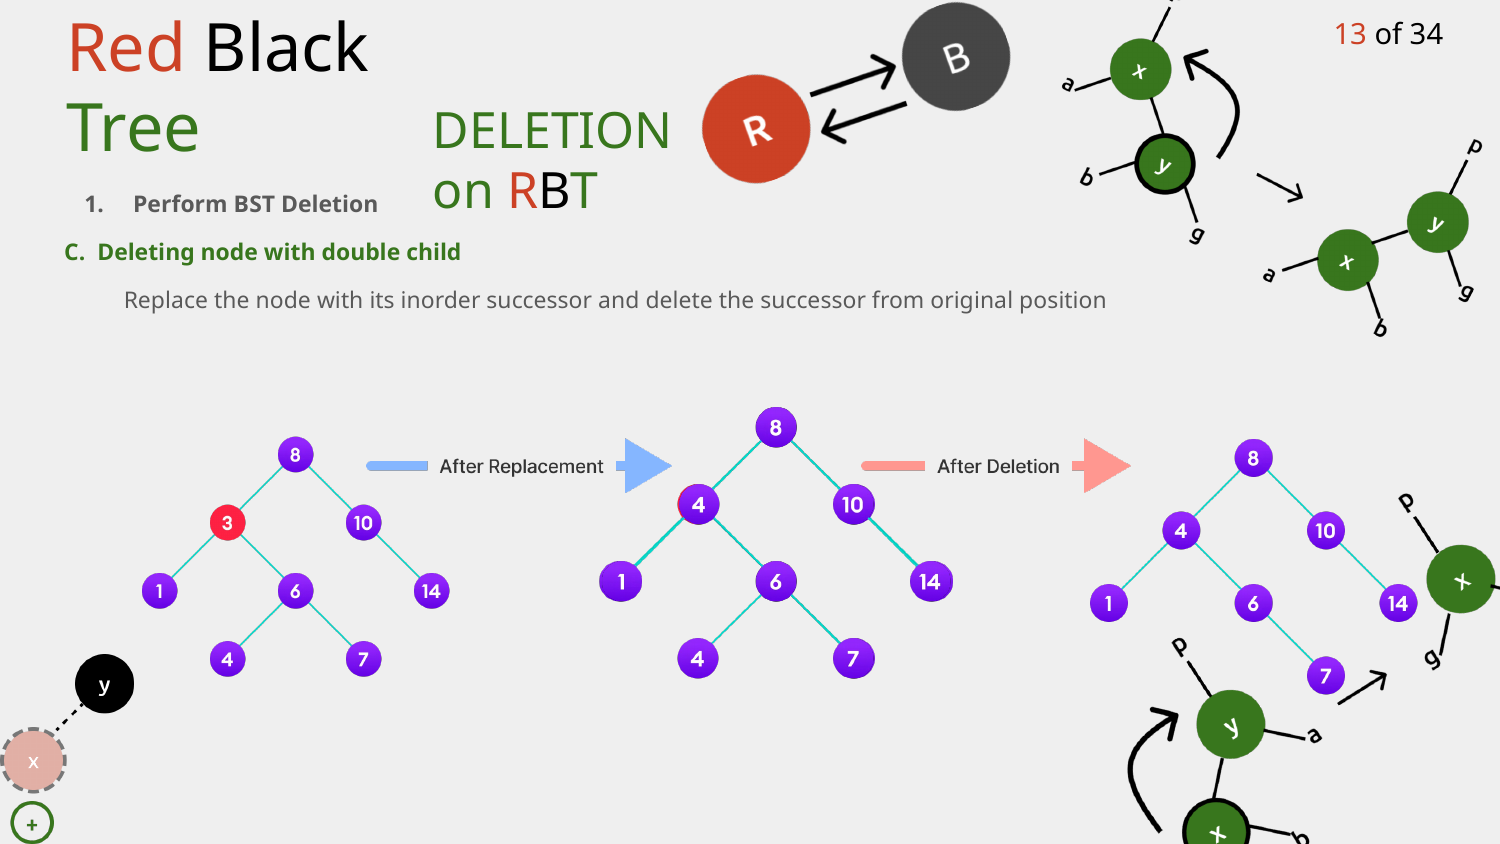

13 of 34
DELETION on RBT
# Red Black Tree
Perform BST Deletion
 C. Deleting node with double child
Replace the node with its inorder successor and delete the successor from original position